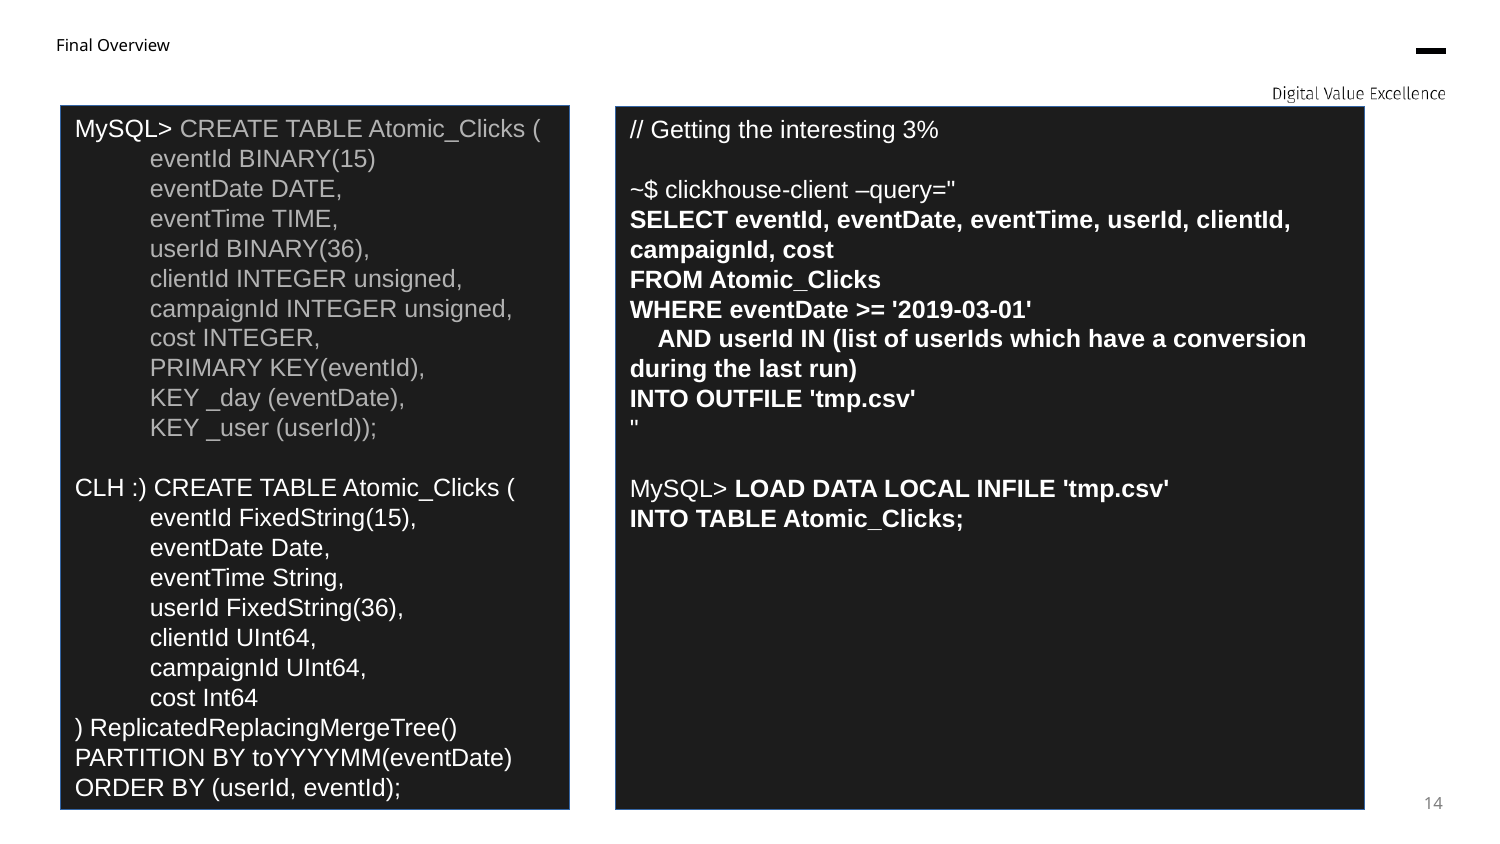

Final Overview
MySQL> CREATE TABLE Atomic_Clicks (
	eventId BINARY(15)
	eventDate DATE,
	eventTime TIME,
	userId BINARY(36),
	clientId INTEGER unsigned,
	campaignId INTEGER unsigned,
	cost INTEGER,
	PRIMARY KEY(eventId),
	KEY _day (eventDate),
	KEY _user (userId));
CLH :) CREATE TABLE Atomic_Clicks (
	eventId FixedString(15),
	eventDate Date,
	eventTime String,
	userId FixedString(36),
	clientId UInt64,
	campaignId UInt64,
	cost Int64
) ReplicatedReplacingMergeTree()
PARTITION BY toYYYYMM(eventDate) ORDER BY (userId, eventId);
// Getting the interesting 3%
~$ clickhouse-client –query="
SELECT eventId, eventDate, eventTime, userId, clientId, campaignId, cost
FROM Atomic_Clicks
WHERE eventDate >= '2019-03-01'
 AND userId IN (list of userIds which have a conversion during the last run)
INTO OUTFILE 'tmp.csv'
"
MySQL> LOAD DATA LOCAL INFILE 'tmp.csv'
INTO TABLE Atomic_Clicks;